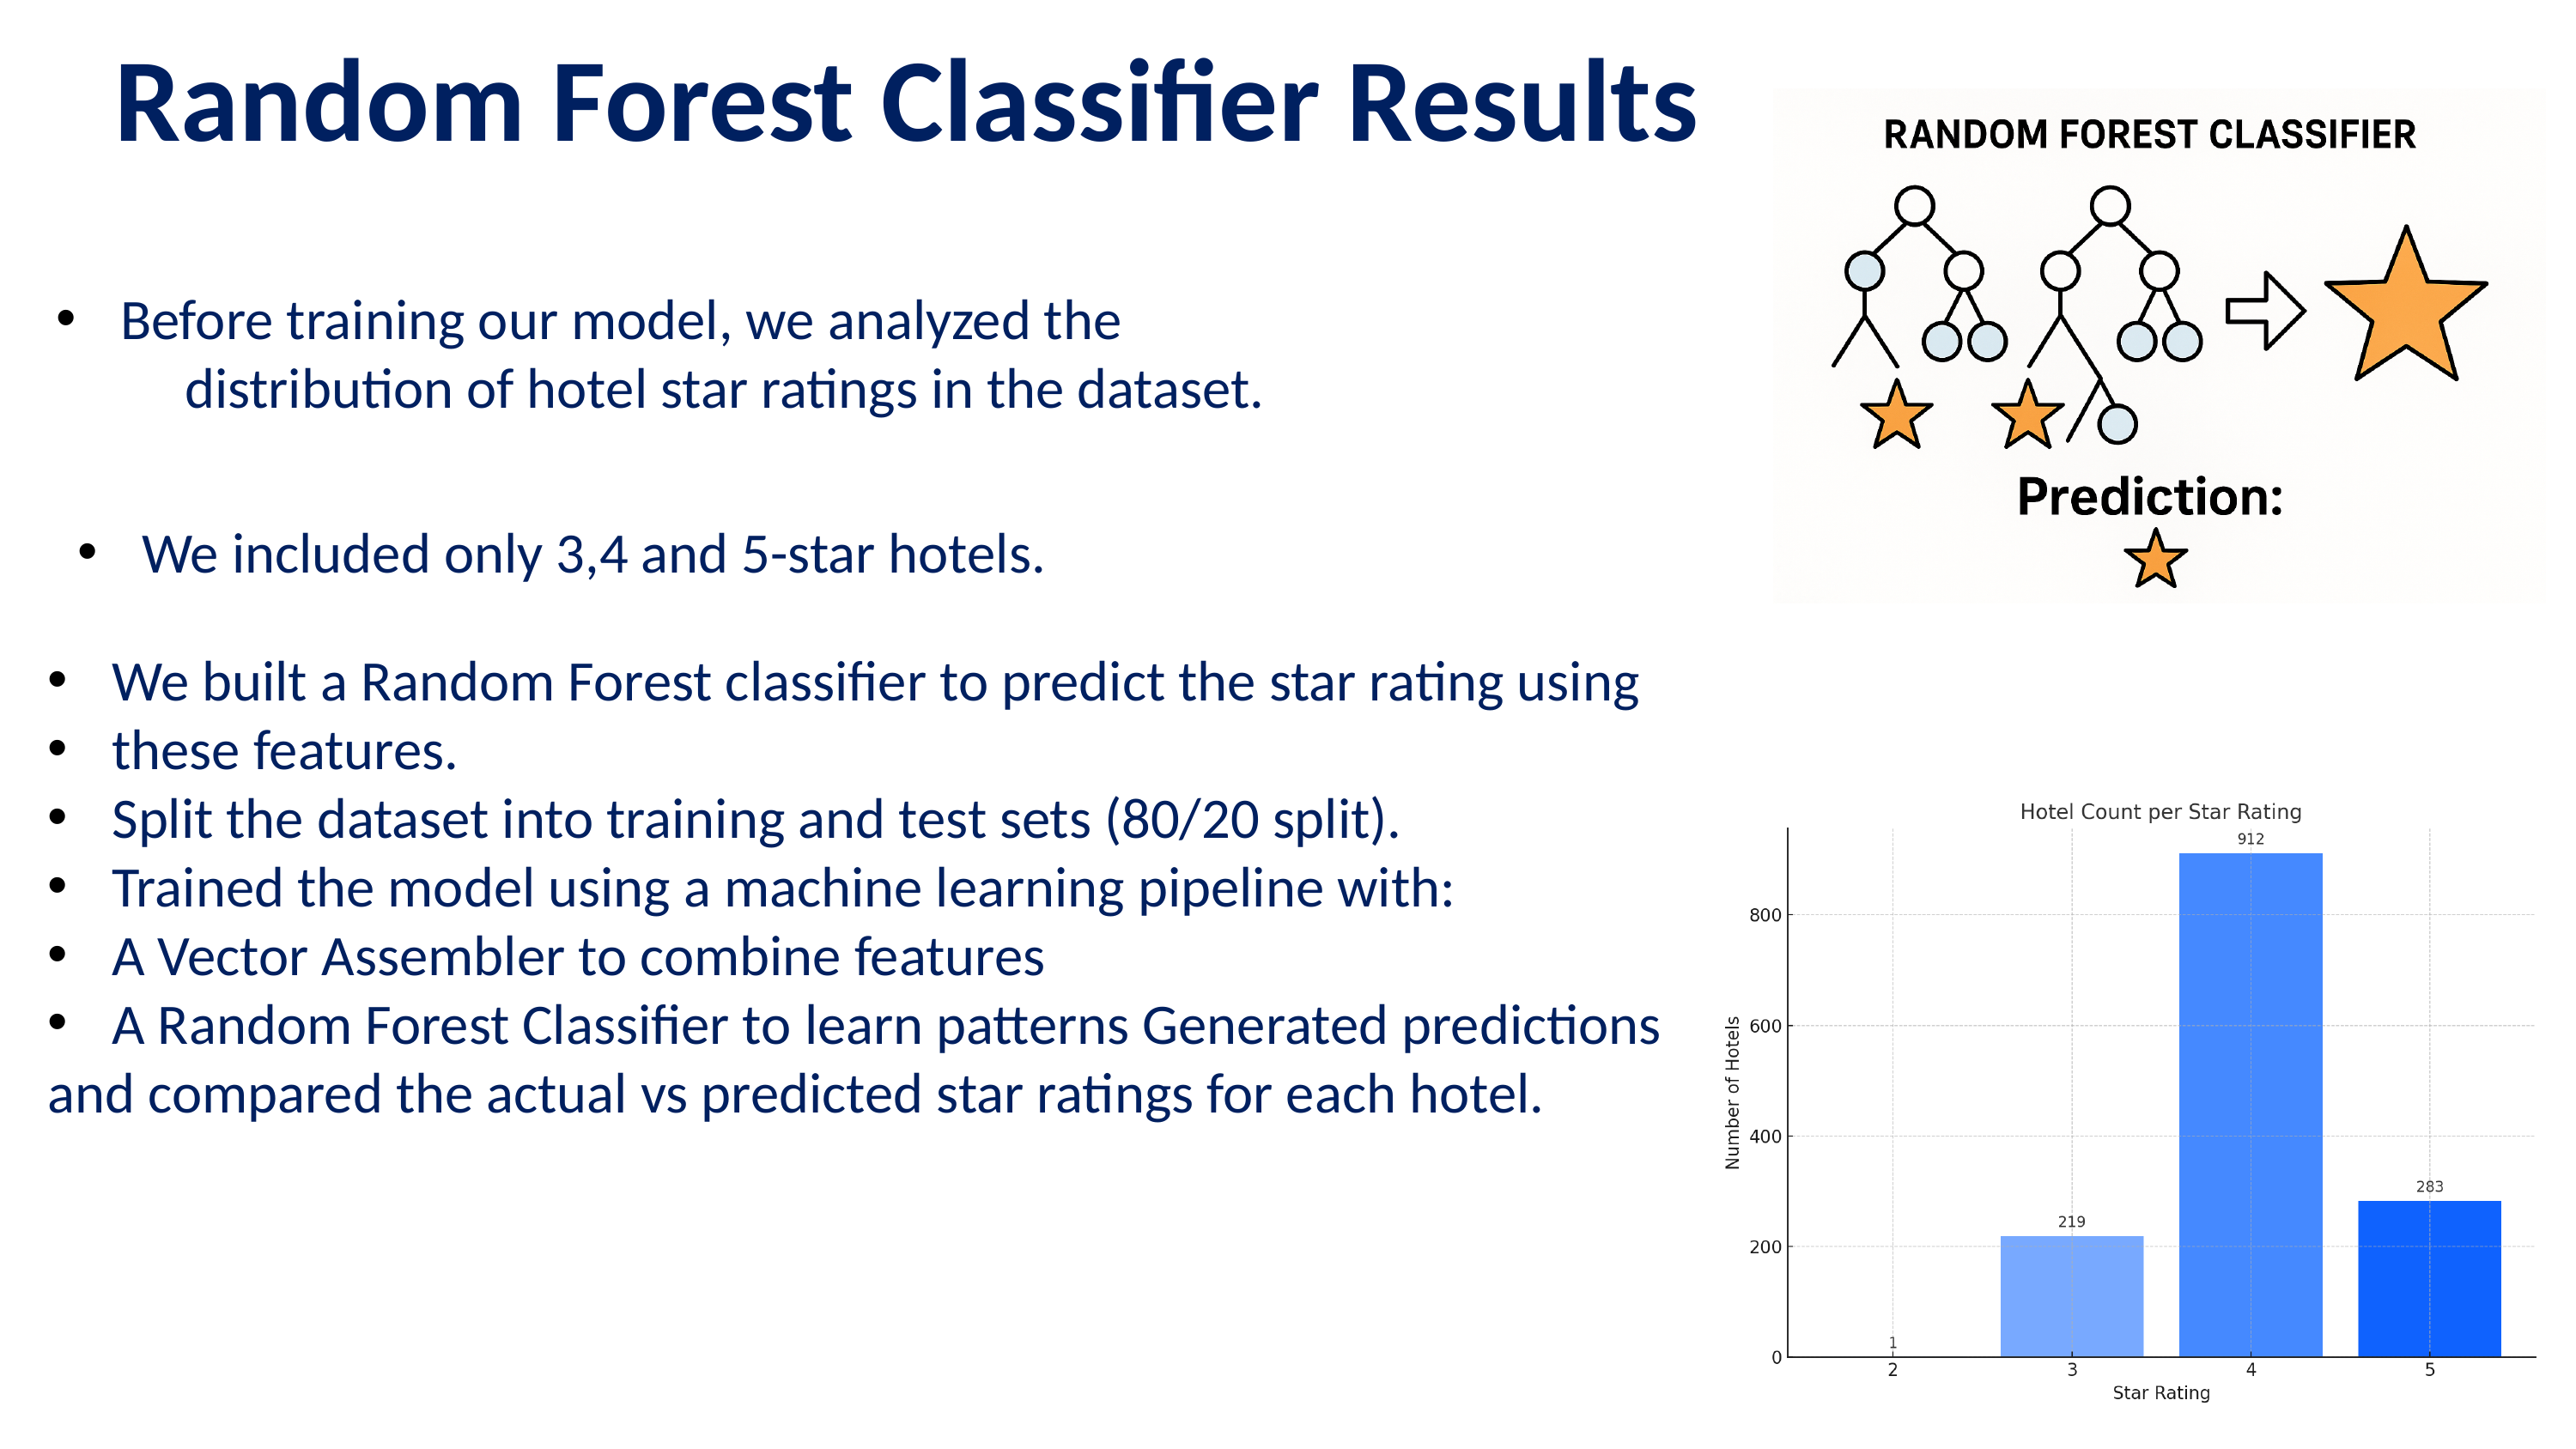

Random Forest Classifier Results
Before training our model, we analyzed the distribution of hotel star ratings in the dataset.
We included only 3,4 and 5-star hotels.
We built a Random Forest classifier to predict the star rating using
these features.
Split the dataset into training and test sets (80/20 split).
Trained the model using a machine learning pipeline with:
A Vector Assembler to combine features
A Random Forest Classifier to learn patterns Generated predictions
and compared the actual vs predicted star ratings for each hotel.